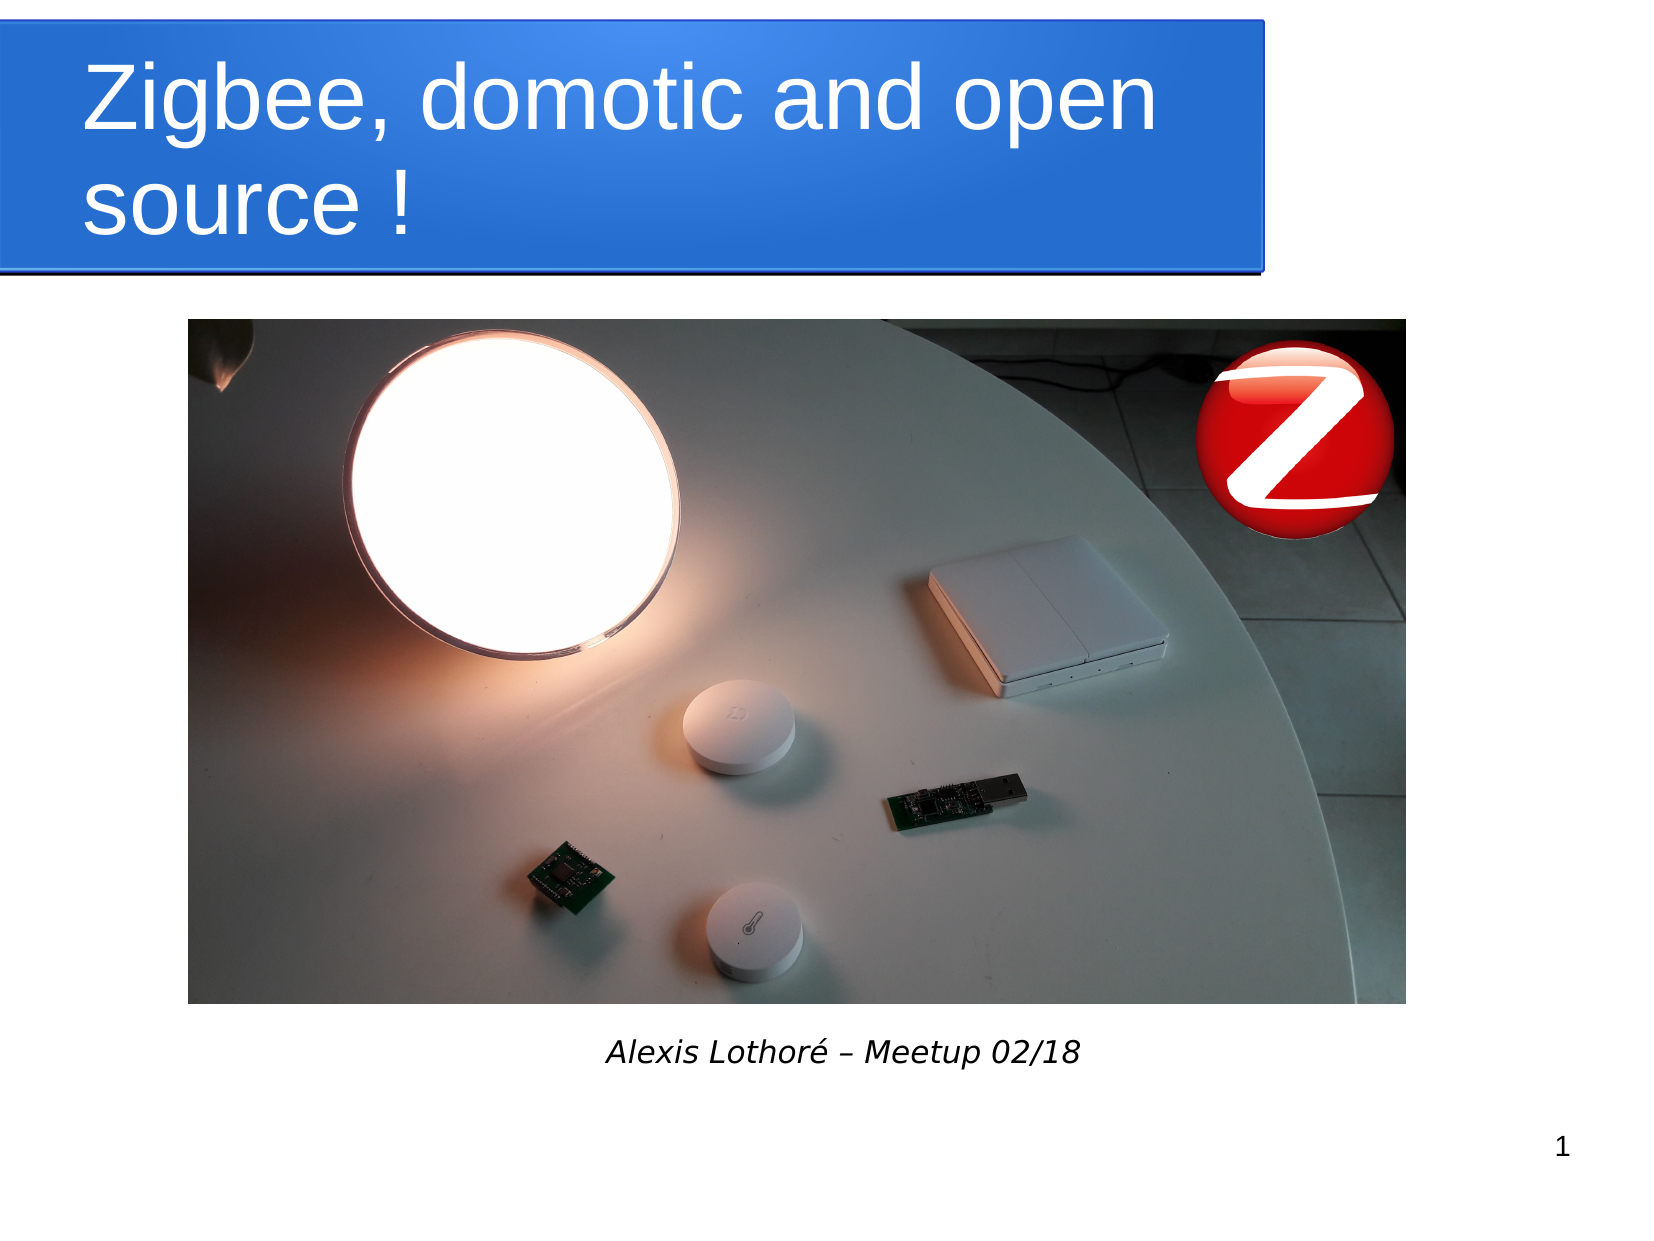

# Zigbee, domotic and open source !
Alexis Lothoré – Meetup 02/18
1